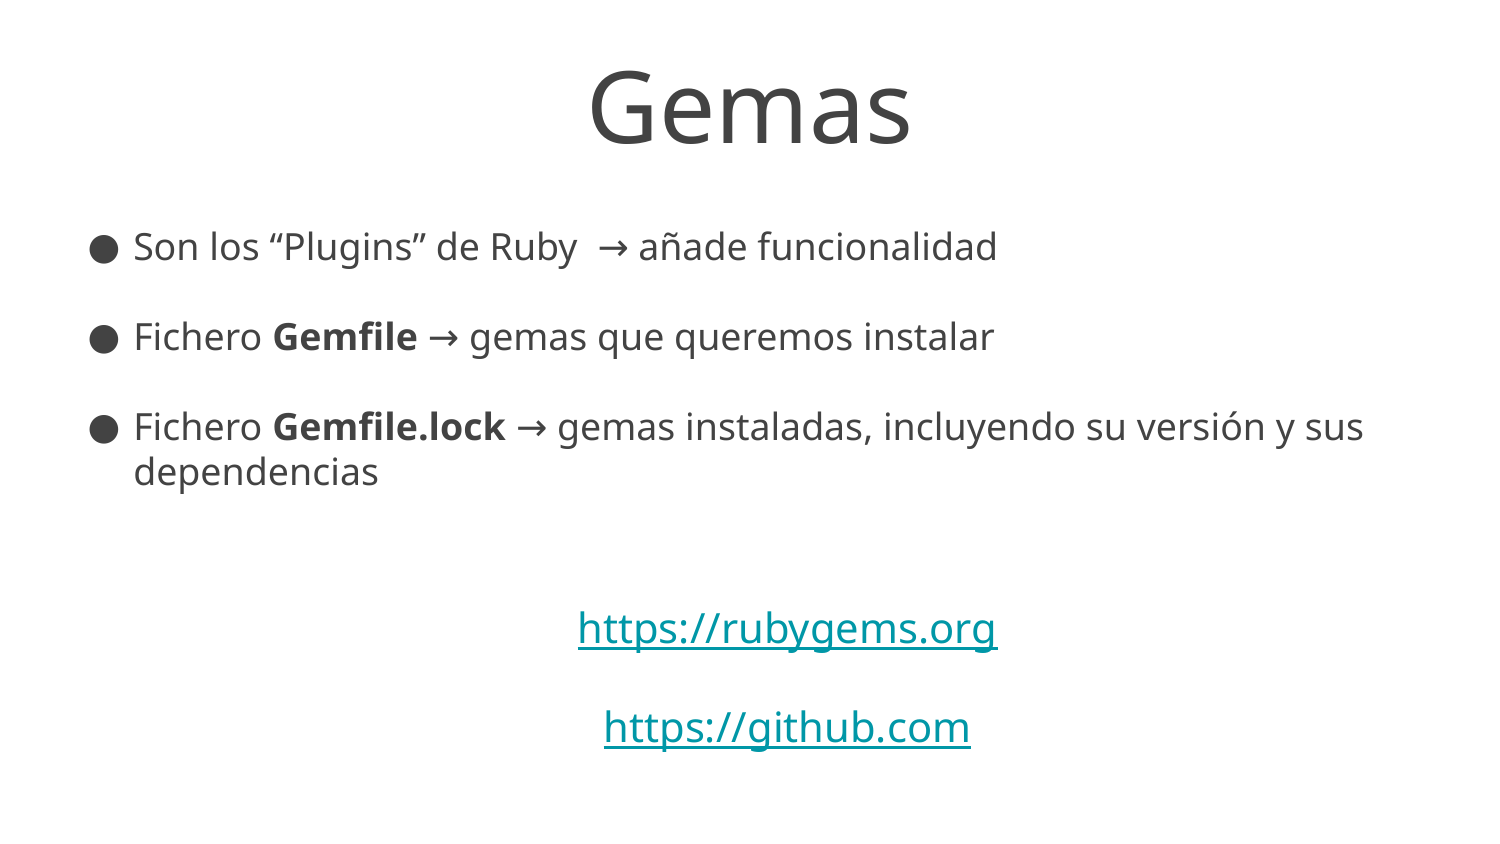

Gemas
Son los “Plugins” de Ruby → añade funcionalidad
Fichero Gemfile → gemas que queremos instalar
Fichero Gemfile.lock → gemas instaladas, incluyendo su versión y sus dependencias
https://rubygems.org
https://github.com